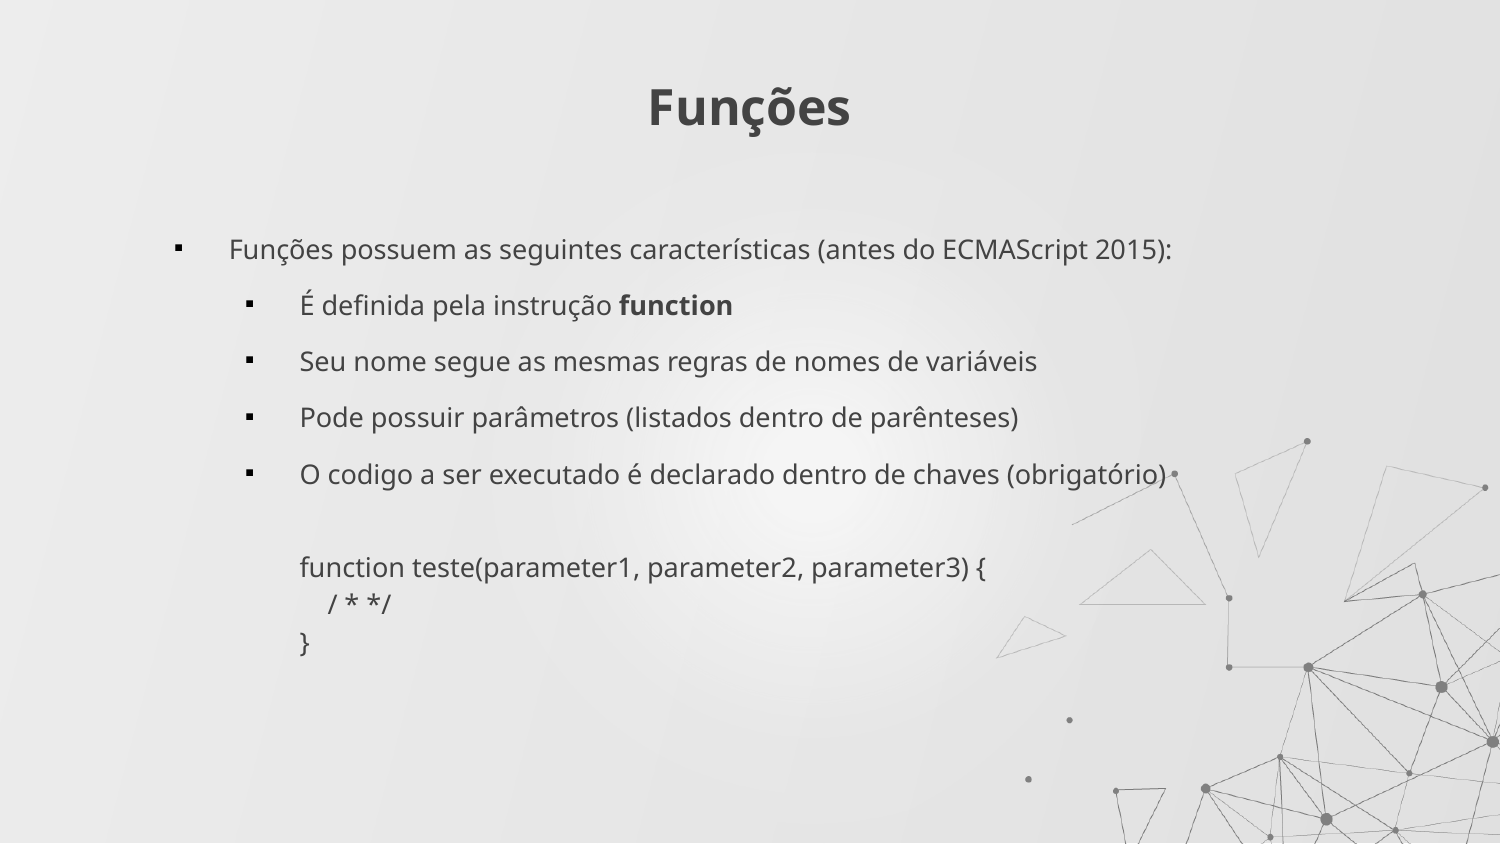

Funções
# Funções possuem as seguintes características (antes do ECMAScript 2015):
É definida pela instrução function
Seu nome segue as mesmas regras de nomes de variáveis
Pode possuir parâmetros (listados dentro de parênteses)
O codigo a ser executado é declarado dentro de chaves (obrigatório)
function teste(parameter1, parameter2, parameter3) {
 / * */
}